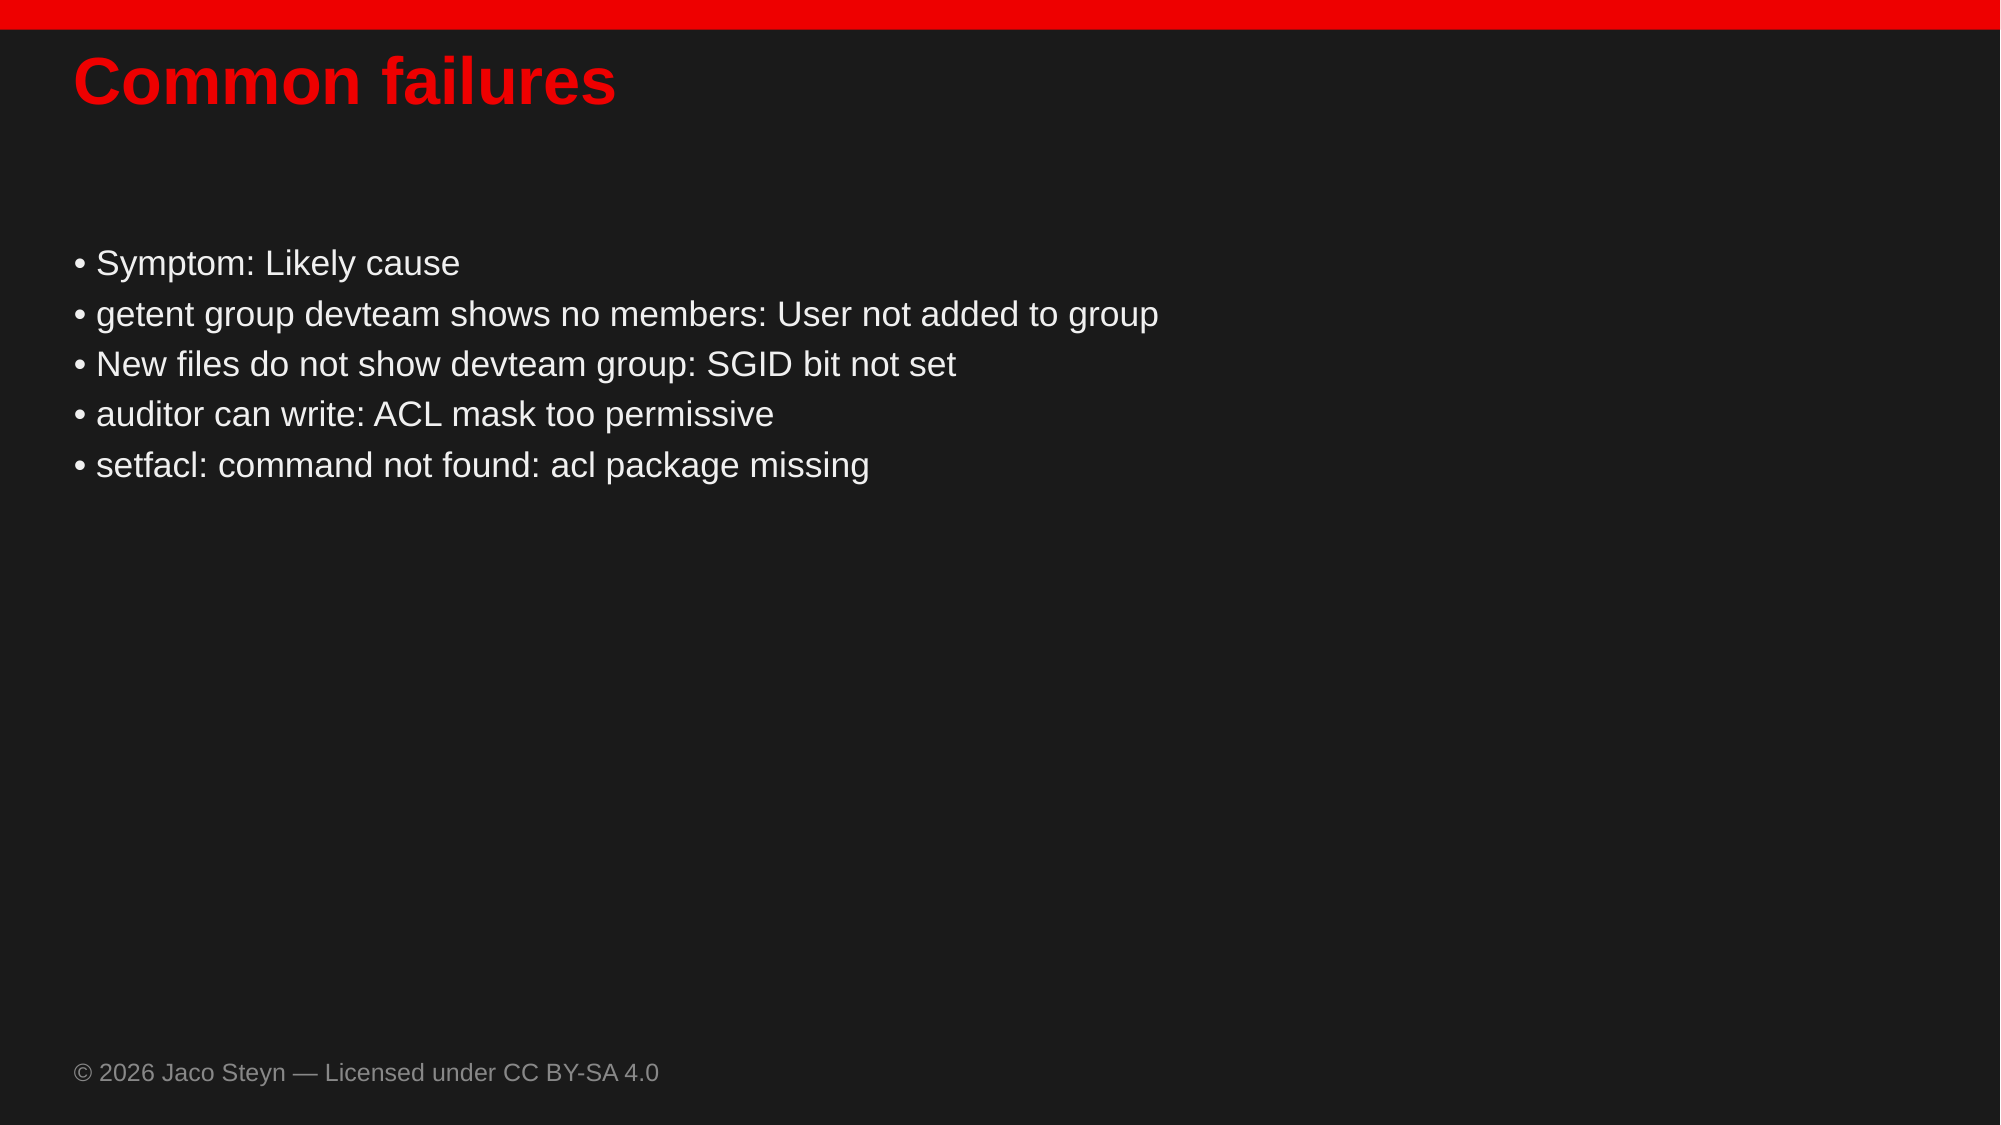

Common failures
• Symptom: Likely cause
• getent group devteam shows no members: User not added to group
• New files do not show devteam group: SGID bit not set
• auditor can write: ACL mask too permissive
• setfacl: command not found: acl package missing
© 2026 Jaco Steyn — Licensed under CC BY-SA 4.0